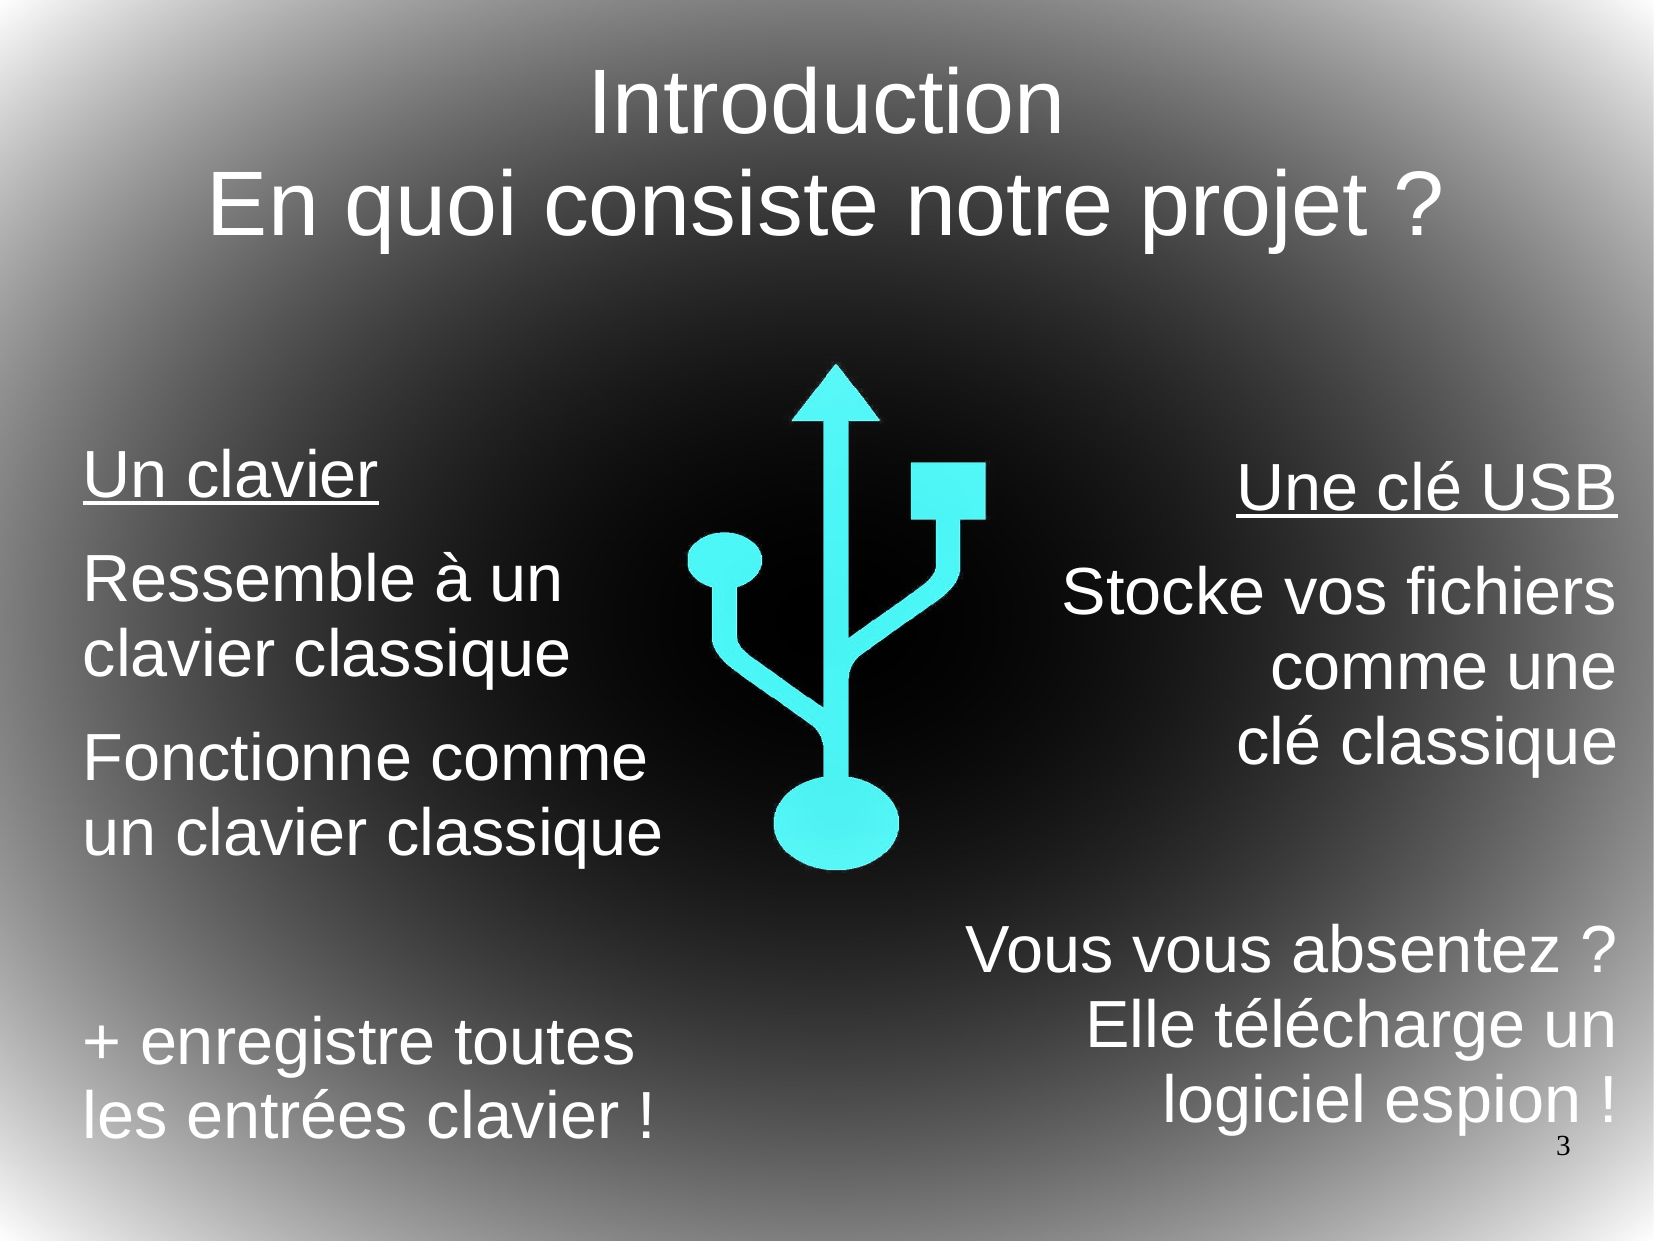

# Introduction En quoi consiste notre projet ?
Un clavier
Ressemble à un clavier classique
Fonctionne comme un clavier classique
+ enregistre toutes les entrées clavier !
Une clé USB
Stocke vos fichiers comme une
clé classique
Vous vous absentez ? Elle télécharge un logiciel espion !
3